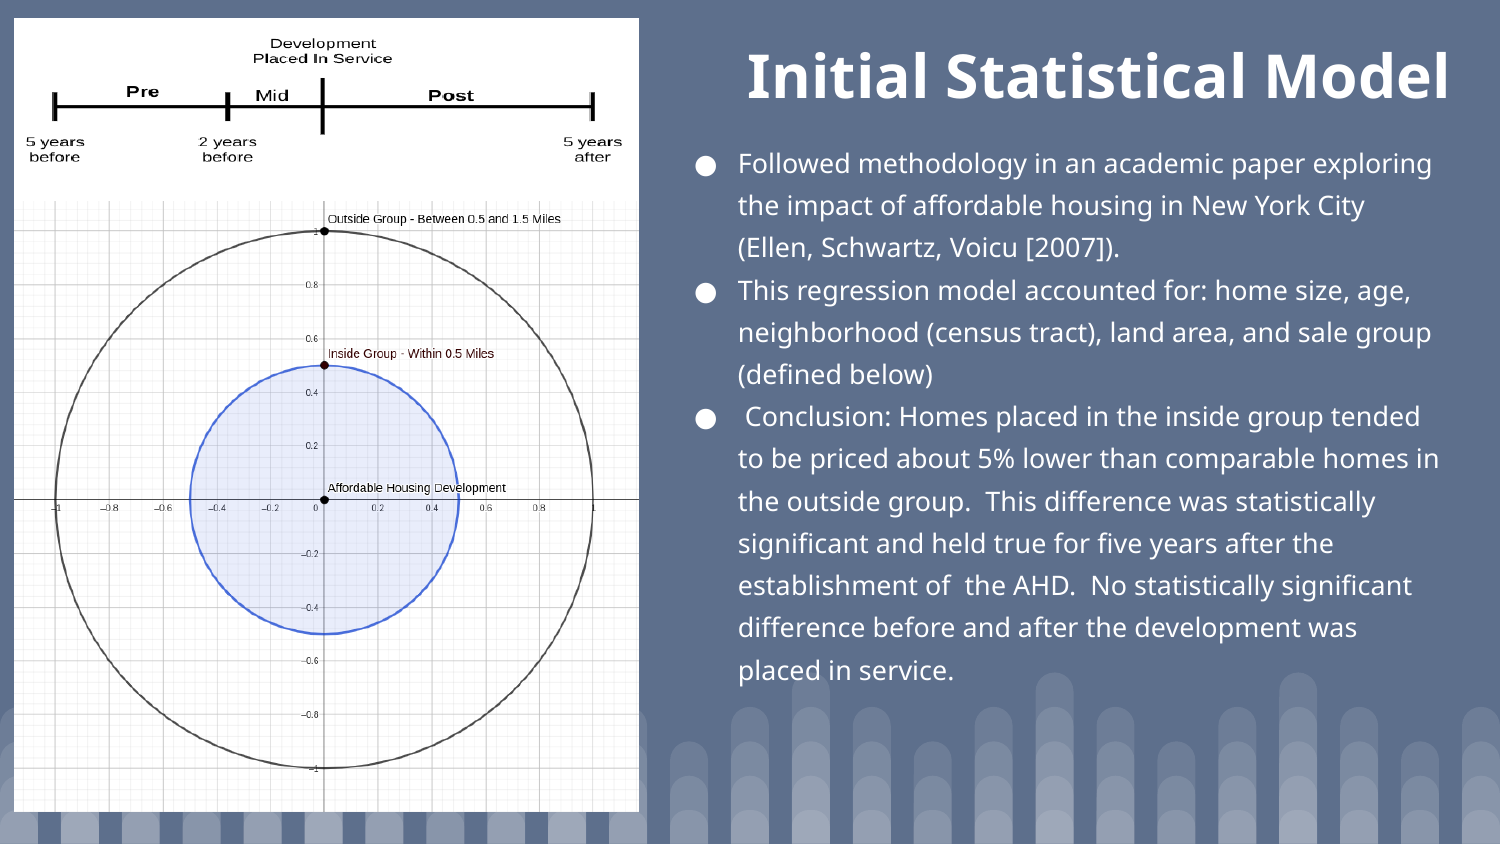

# Initial Statistical Model
Followed methodology in an academic paper exploring the impact of affordable housing in New York City (Ellen, Schwartz, Voicu [2007]).
This regression model accounted for: home size, age, neighborhood (census tract), land area, and sale group (defined below)
 Conclusion: Homes placed in the inside group tended to be priced about 5% lower than comparable homes in the outside group. This difference was statistically significant and held true for five years after the establishment of the AHD. No statistically significant difference before and after the development was placed in service.